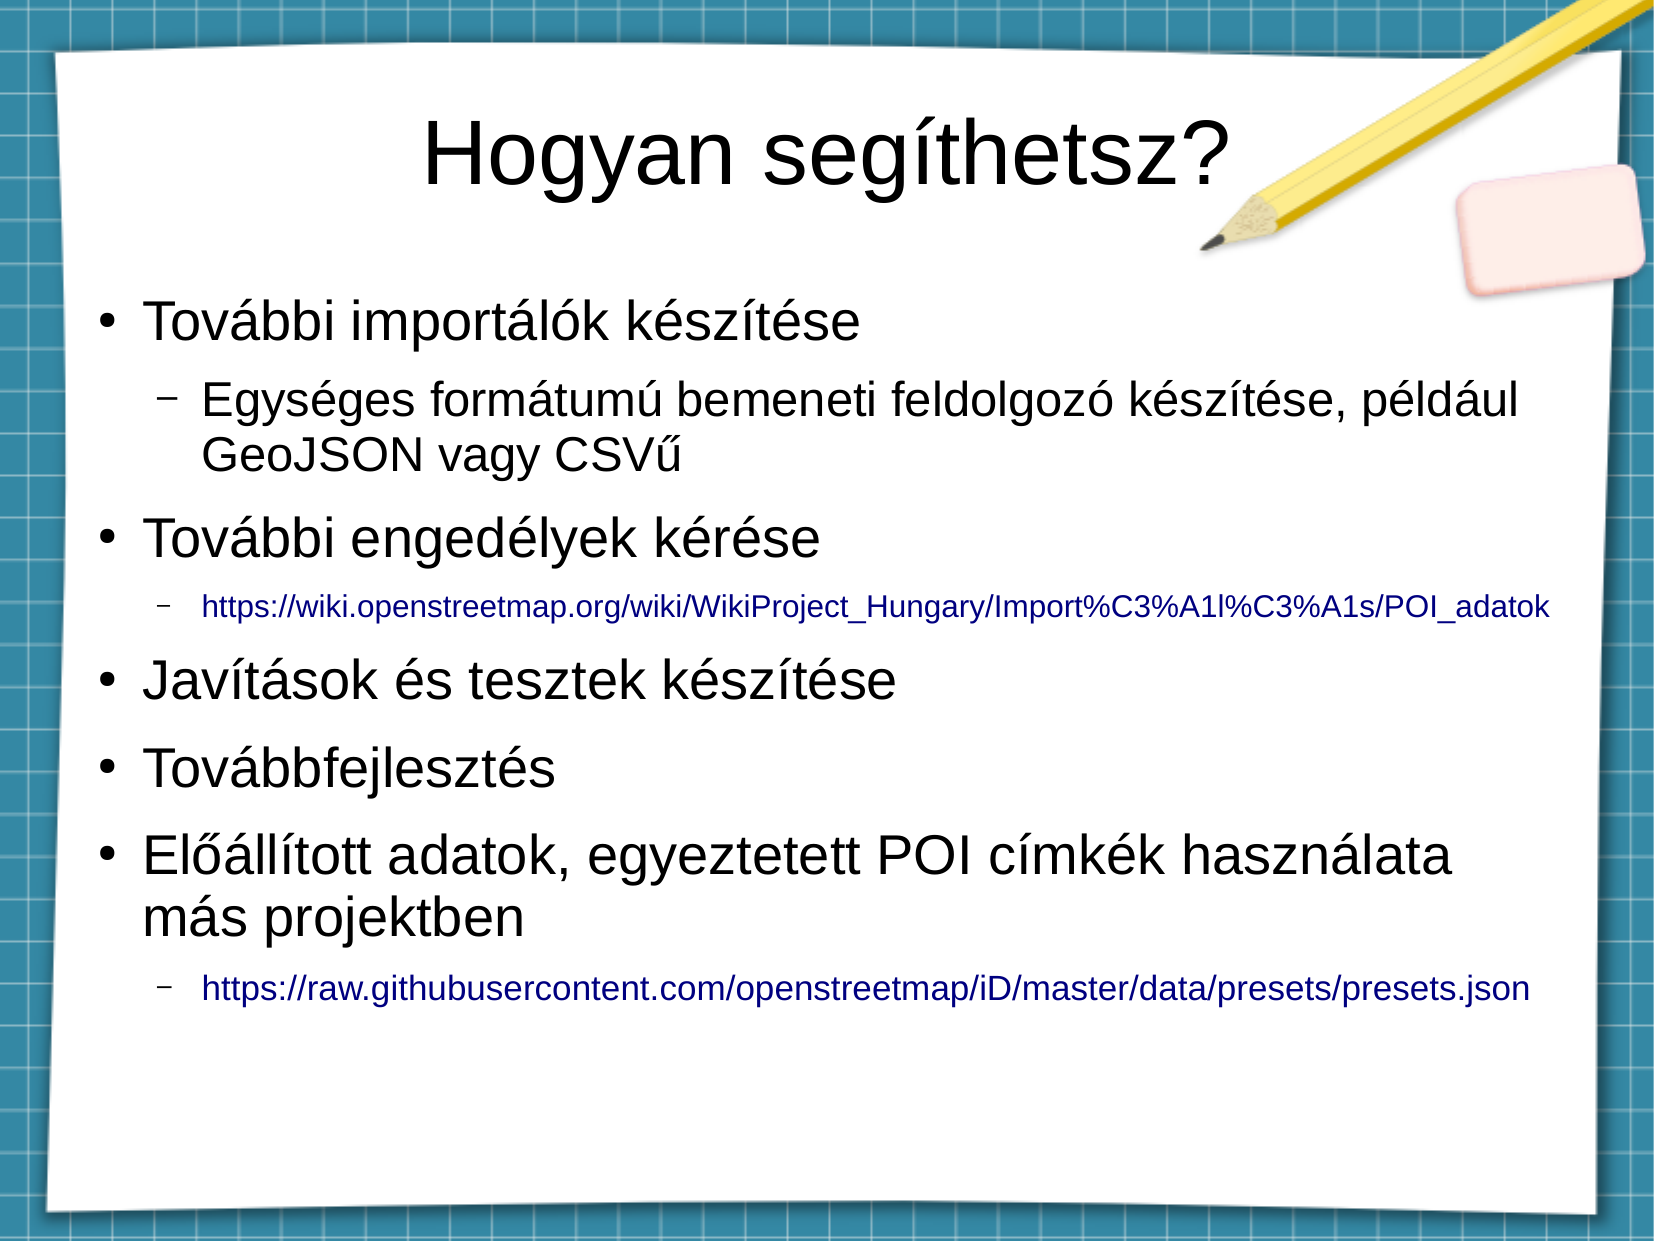

# Hogyan segíthetsz?
További importálók készítése
Egységes formátumú bemeneti feldolgozó készítése, például GeoJSON vagy CSVű
További engedélyek kérése
https://wiki.openstreetmap.org/wiki/WikiProject_Hungary/Import%C3%A1l%C3%A1s/POI_adatok
Javítások és tesztek készítése
Továbbfejlesztés
Előállított adatok, egyeztetett POI címkék használata más projektben
https://raw.githubusercontent.com/openstreetmap/iD/master/data/presets/presets.json